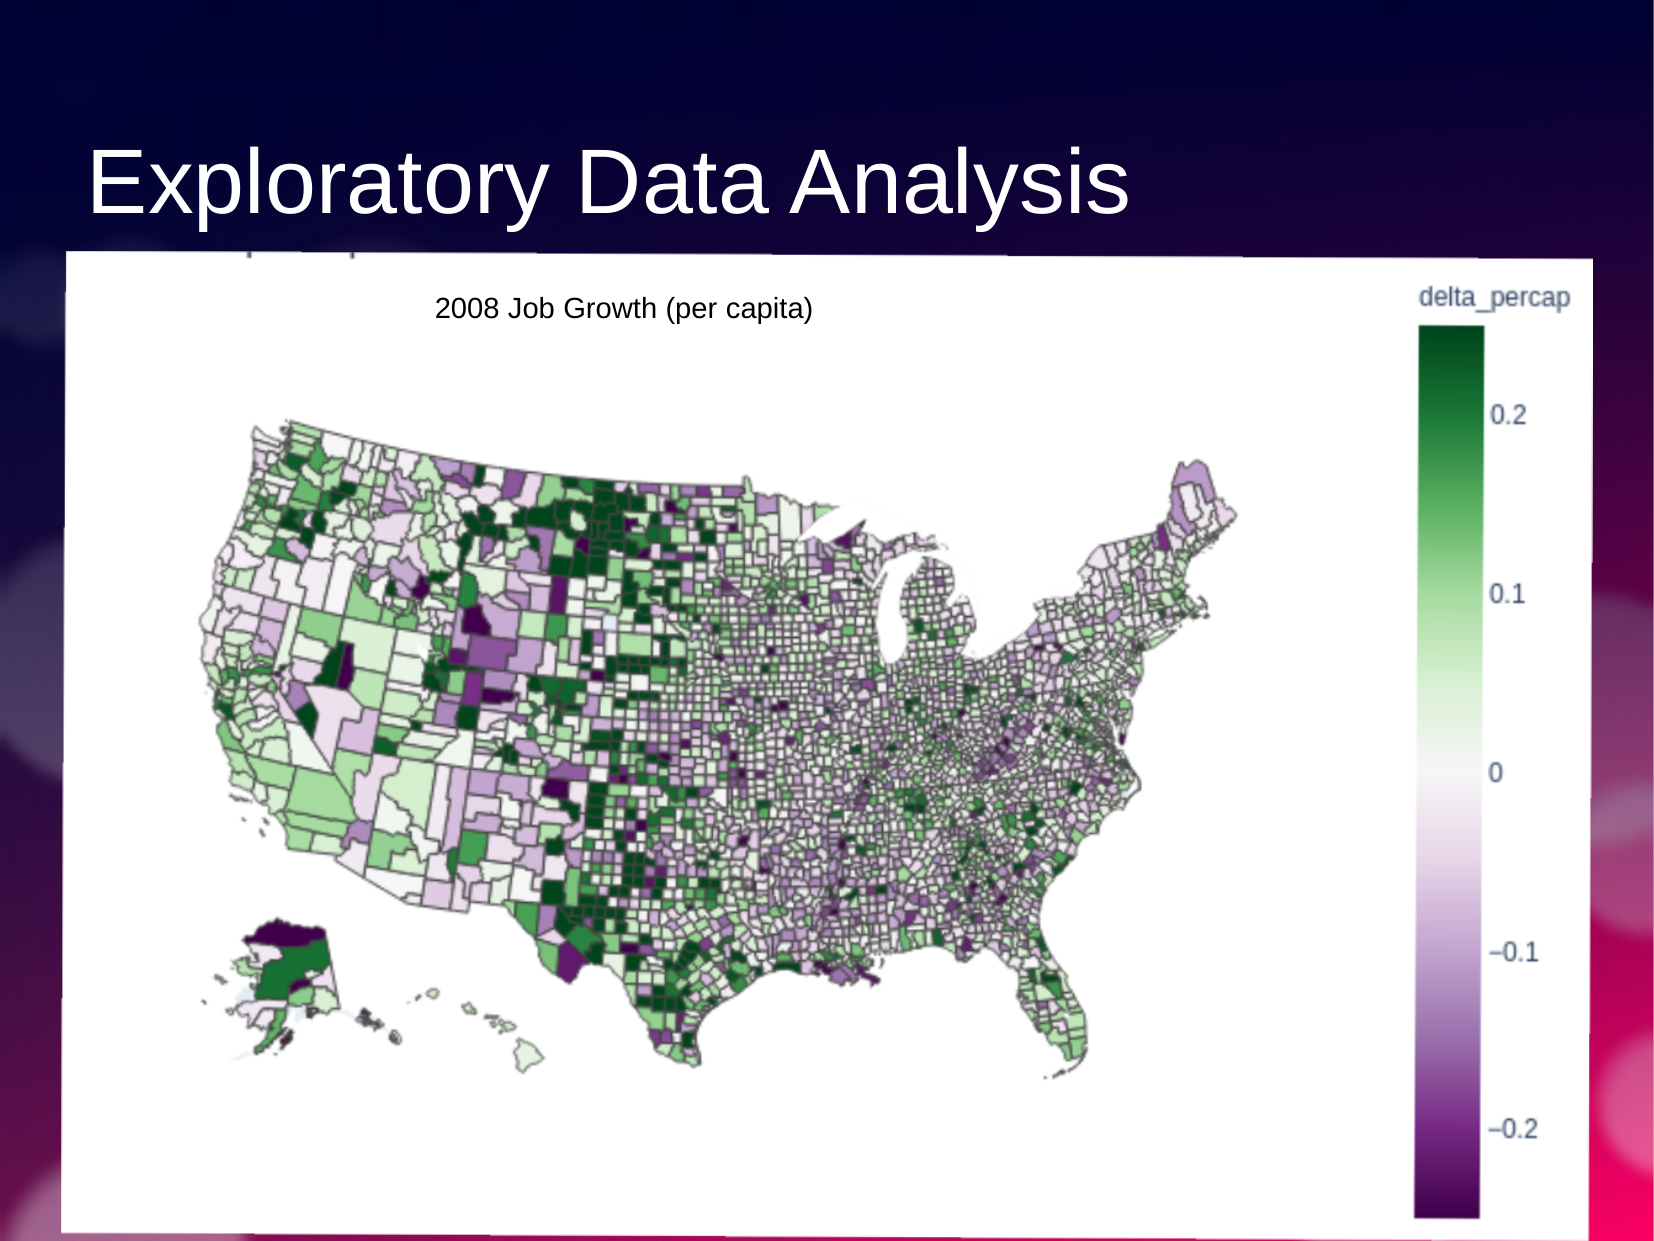

# Exploratory Data Analysis
2008 Job Growth (per capita)